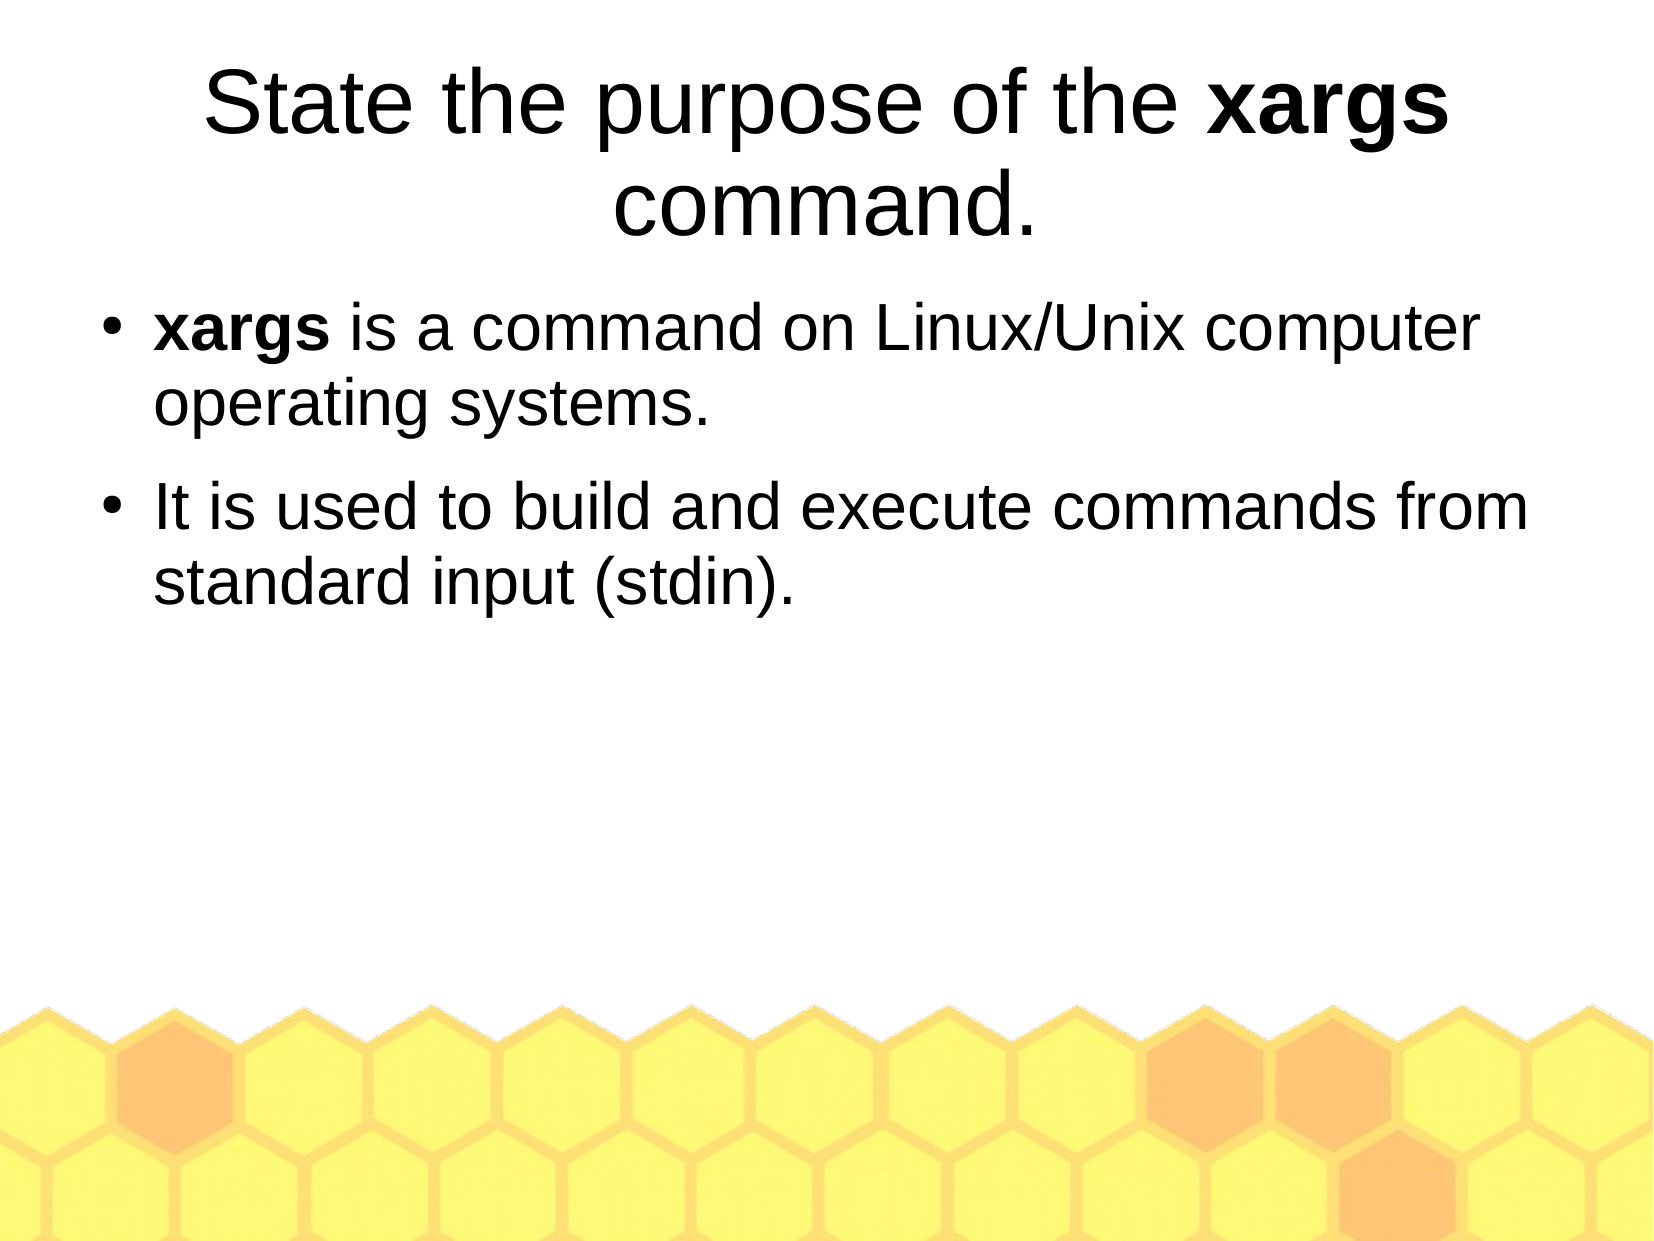

# State the purpose of the xargs command.
xargs is a command on Linux/Unix computer operating systems.
It is used to build and execute commands from standard input (stdin).